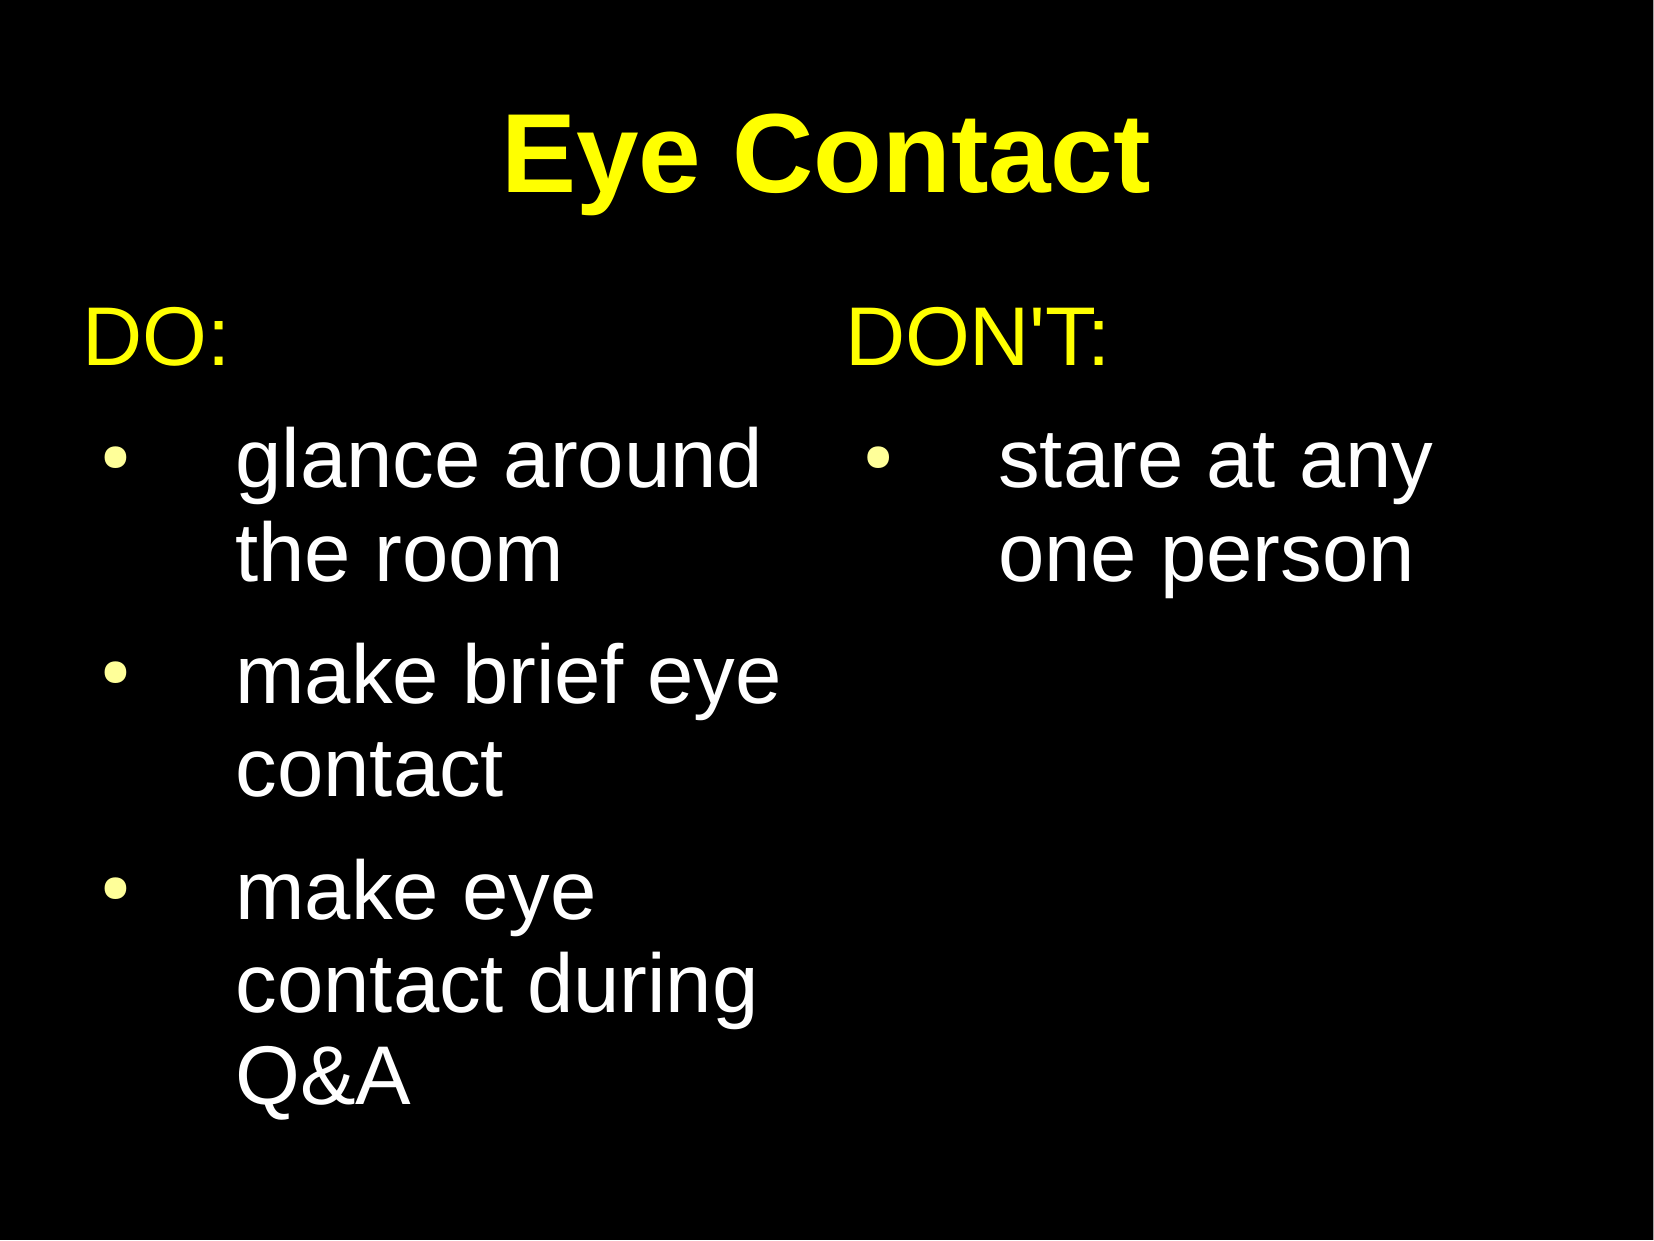

# Eye Contact
DO:
glance around the room
make brief eye contact
make eye contact during Q&A
DON'T:
stare at any one person